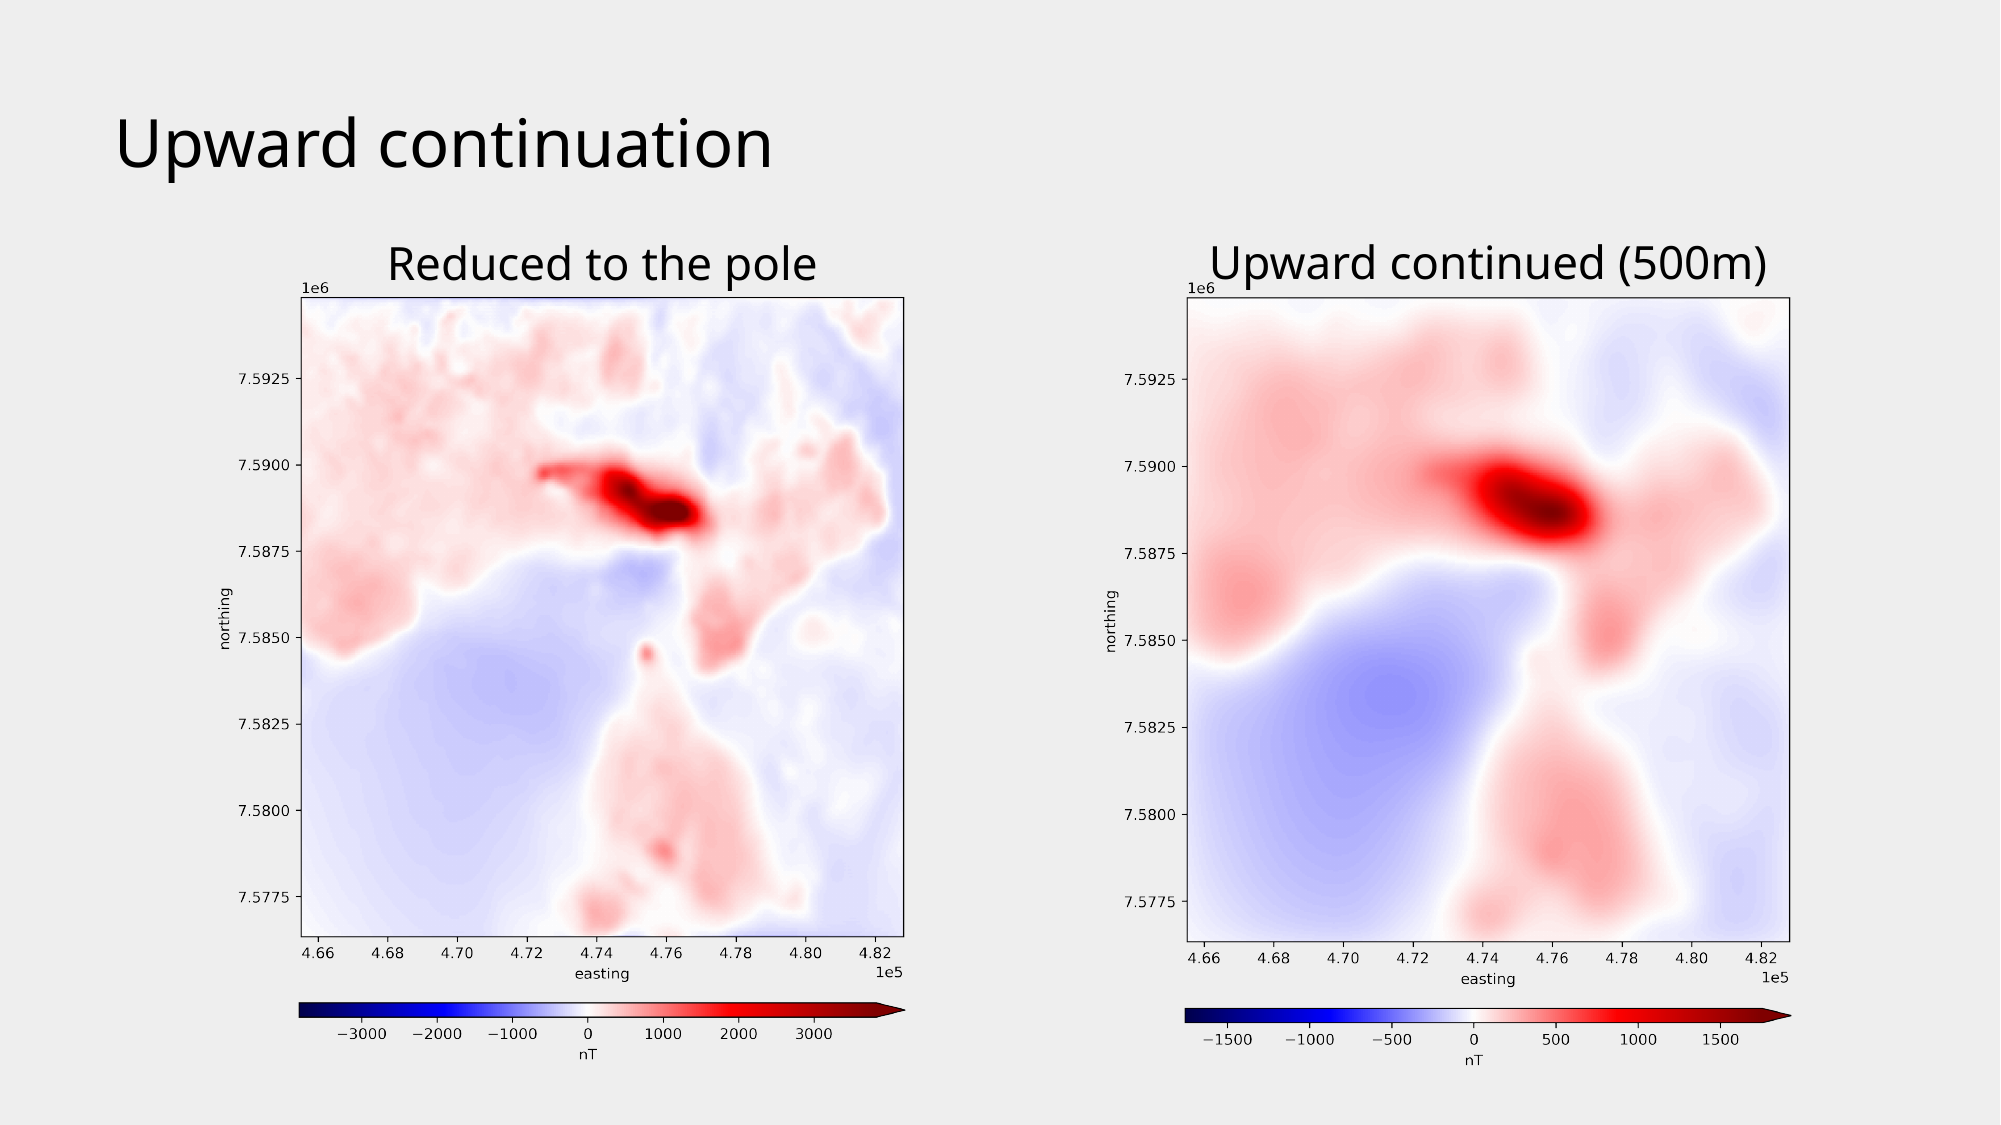

Upward continuation
Upward continued (500m)
Reduced to the pole